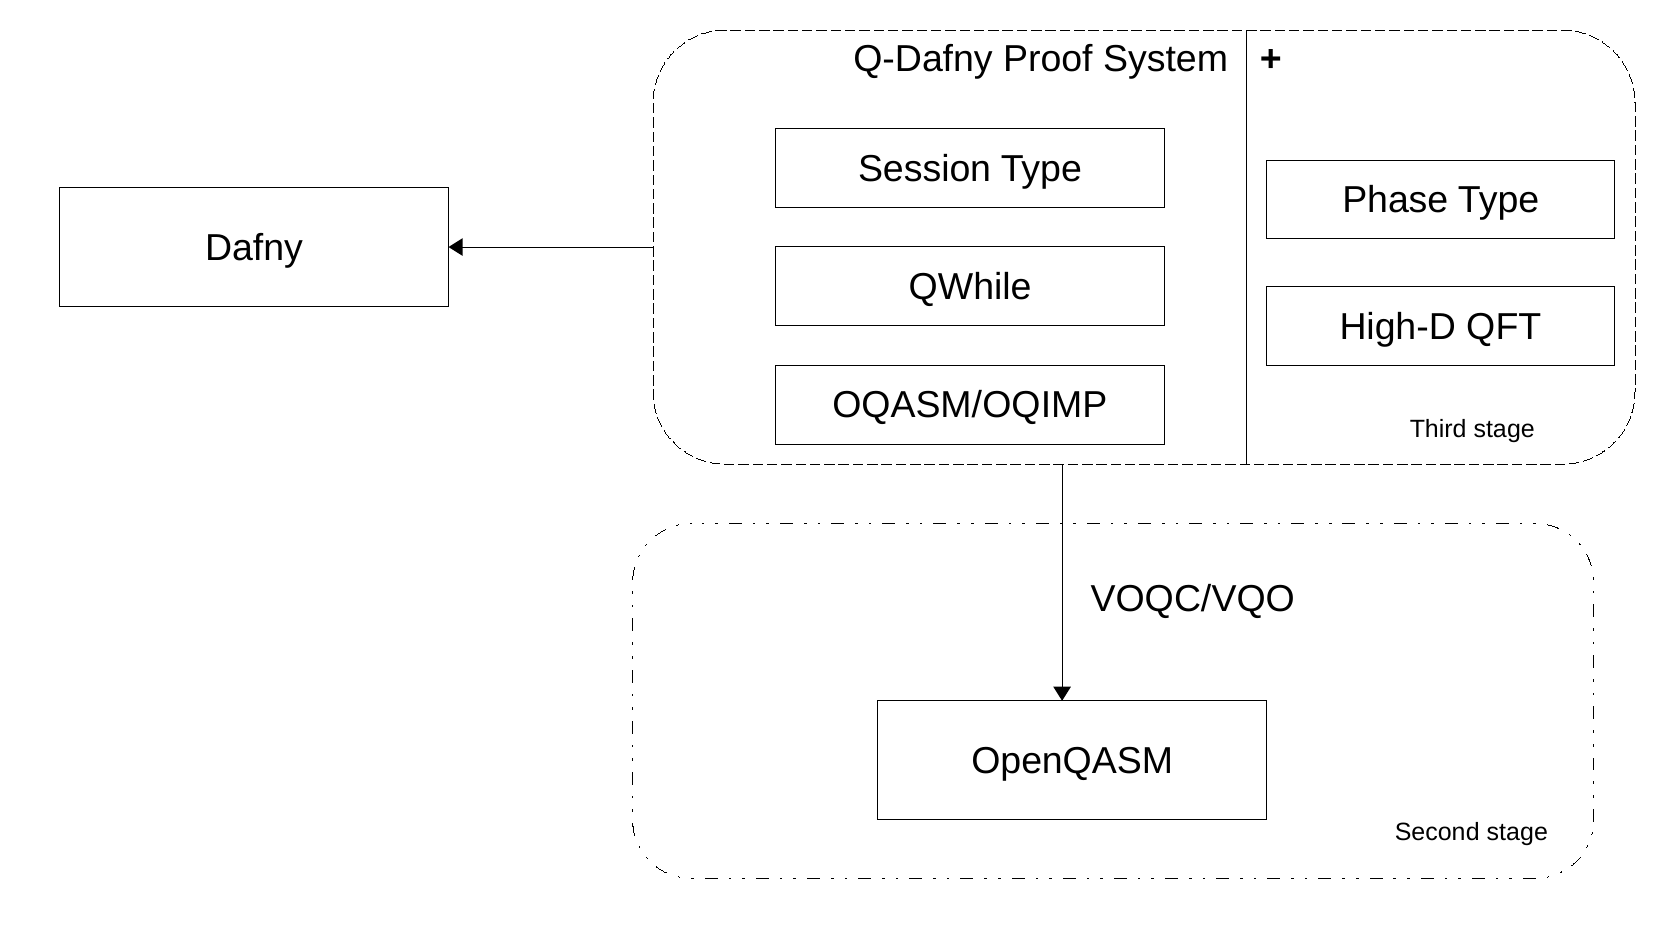

Q-Dafny Proof System +
Session Type
Phase Type
Dafny
QWhile
High-D QFT
OQASM/OQIMP
Third stage
VOQC/VQO
OpenQASM
Second stage